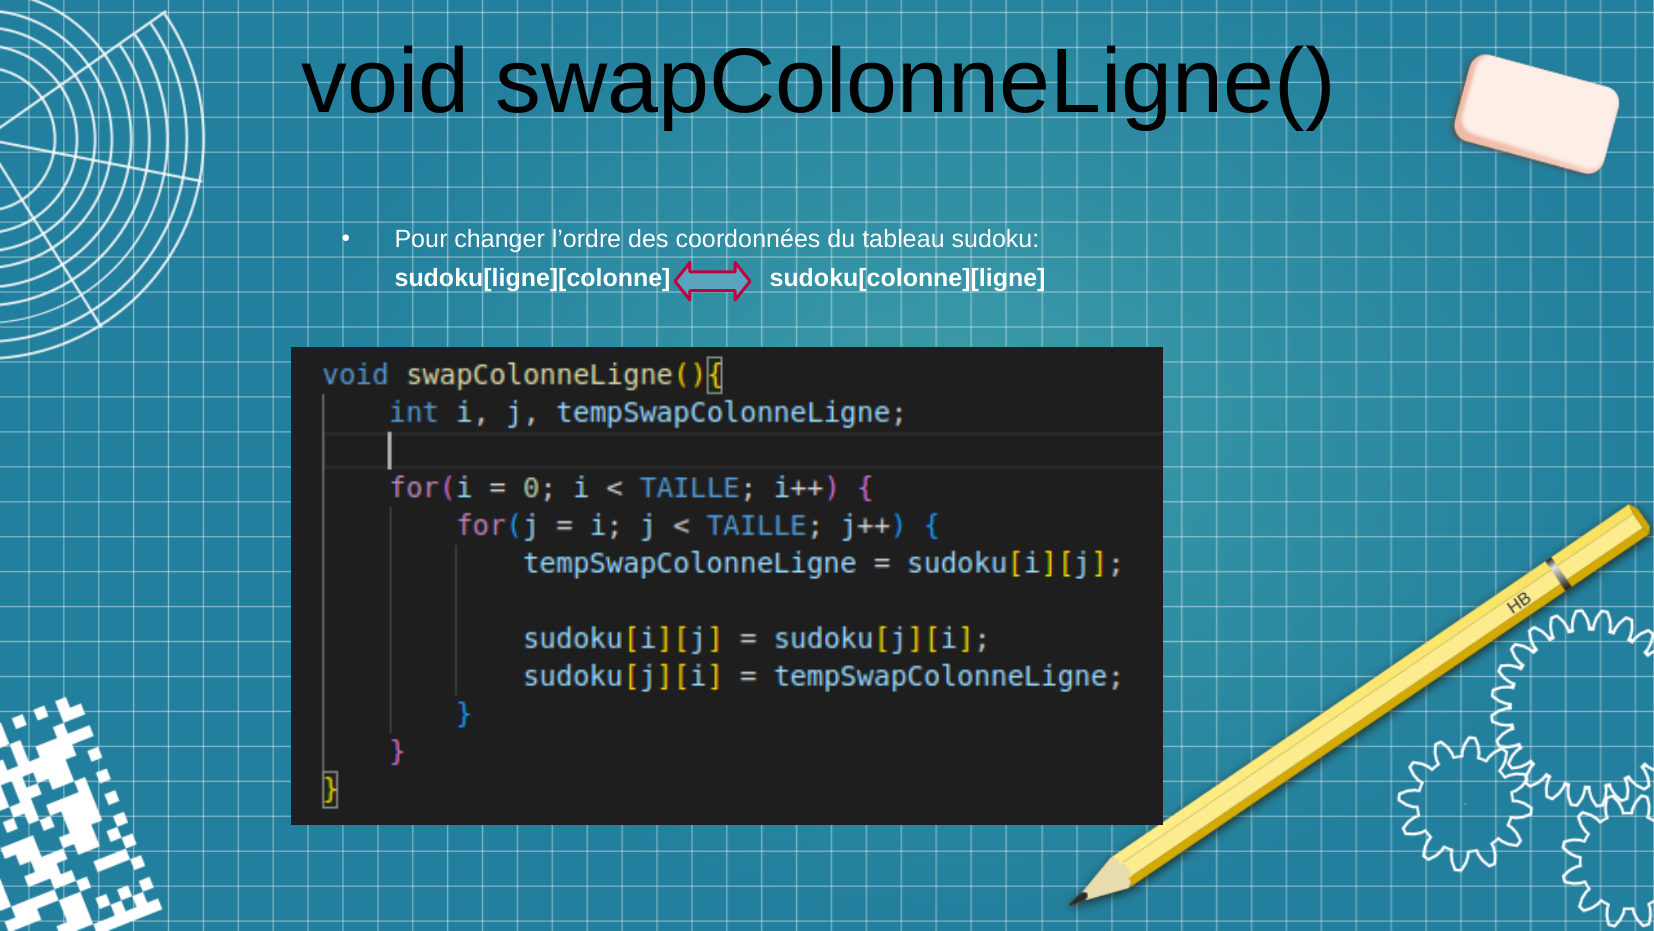

# void swapColonneLigne()
Pour changer l’ordre des coordonnées du tableau sudoku:
sudoku[ligne][colonne] 		sudoku[colonne][ligne]